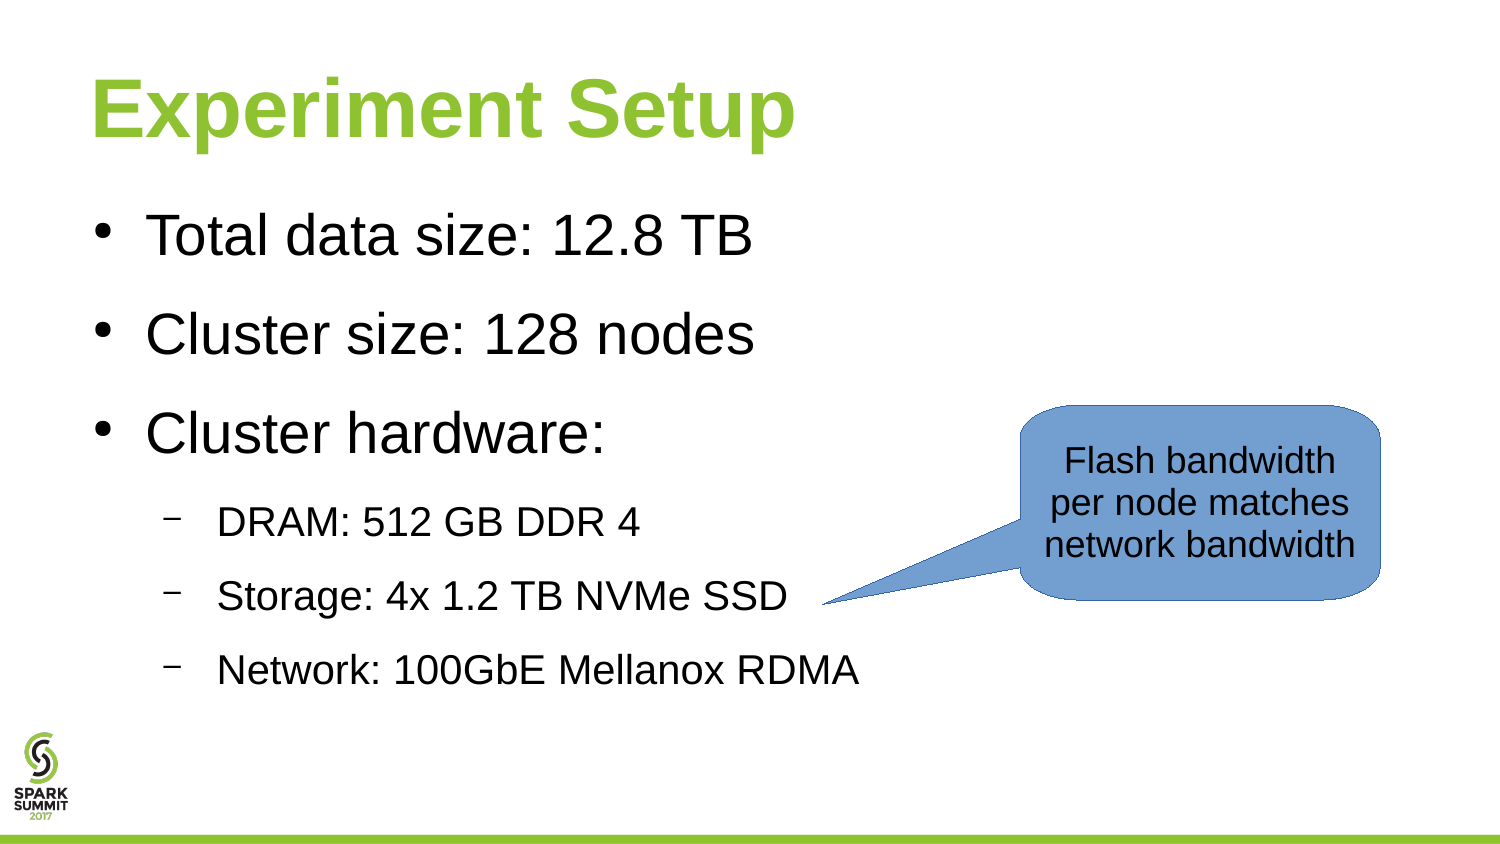

# Experiment Setup
Total data size: 12.8 TB
Cluster size: 128 nodes
Cluster hardware:
DRAM: 512 GB DDR 4
Storage: 4x 1.2 TB NVMe SSD
Network: 100GbE Mellanox RDMA
Flash bandwidth
per node matches
network bandwidth